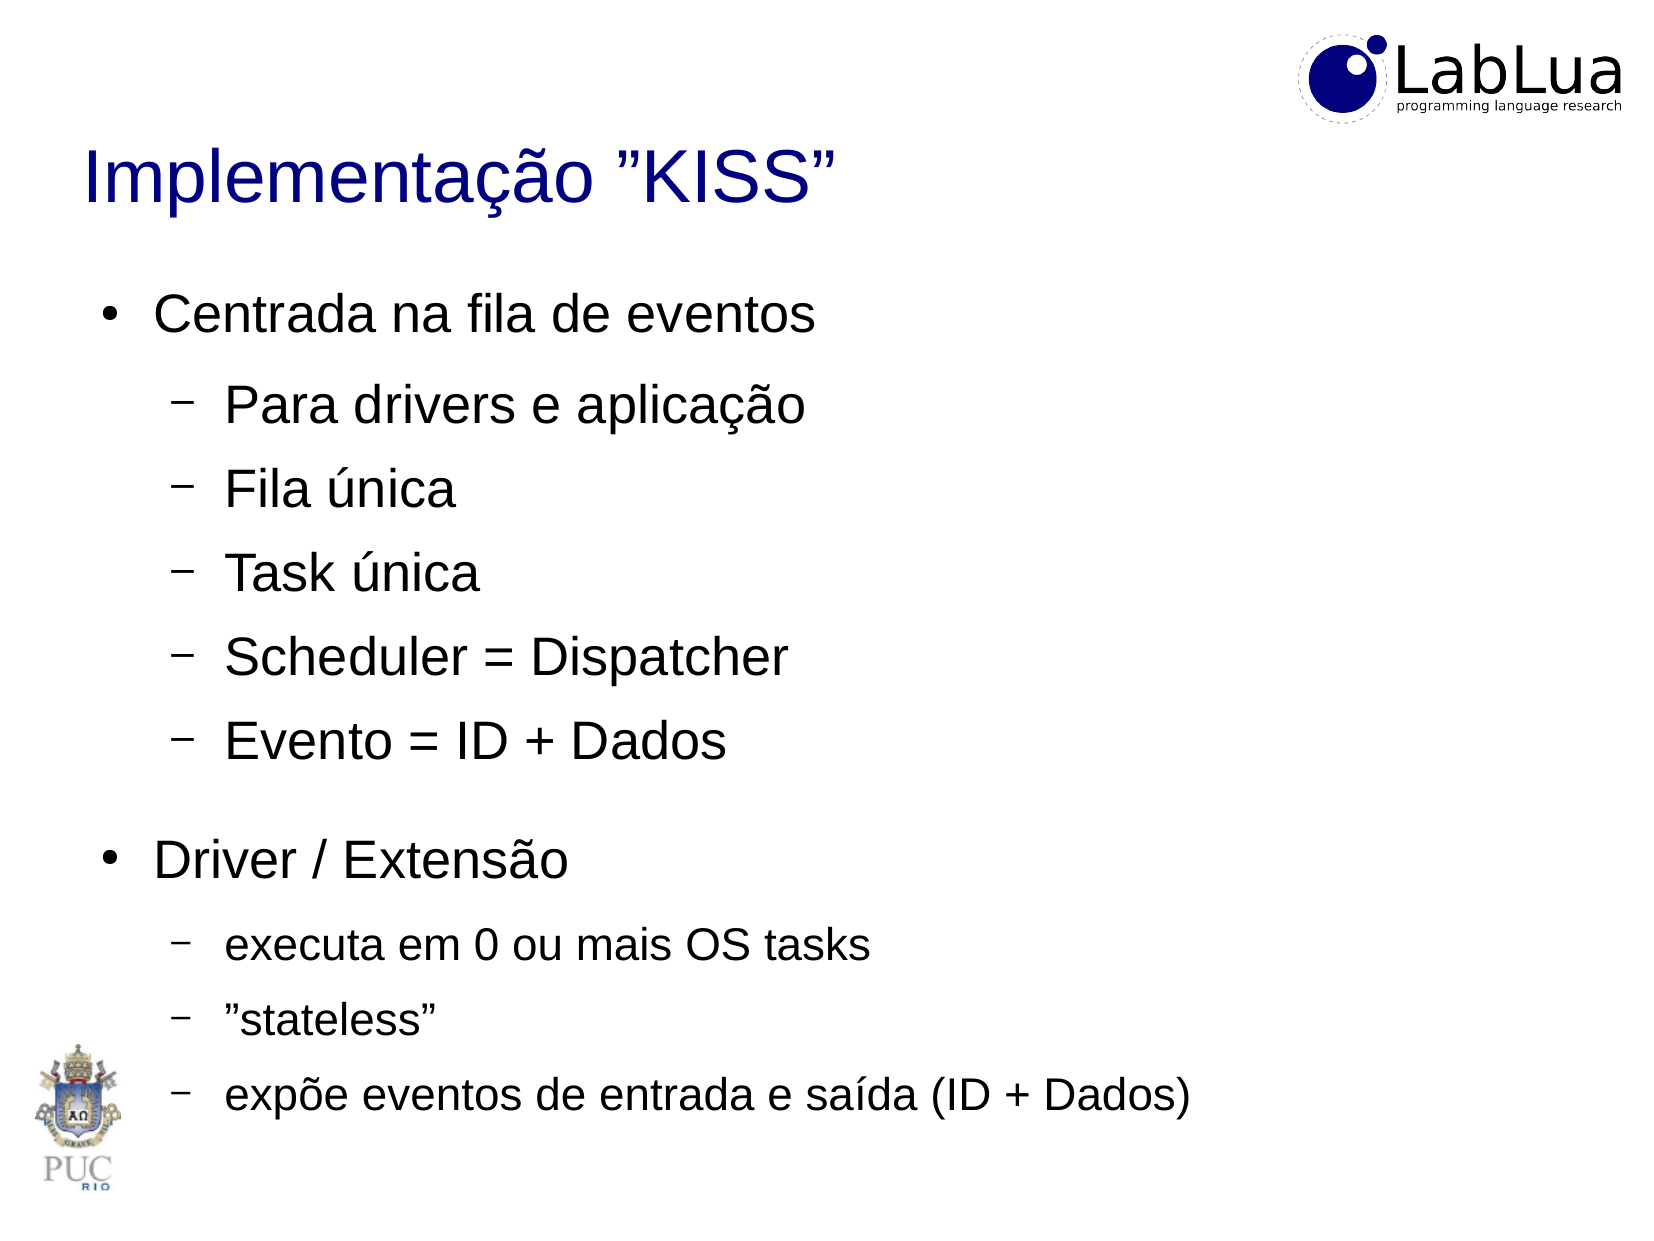

# Implementação ”KISS”
Centrada na fila de eventos
Para drivers e aplicação
Fila única
Task única
Scheduler = Dispatcher
Evento = ID + Dados
Driver / Extensão
executa em 0 ou mais OS tasks
”stateless”
expõe eventos de entrada e saída (ID + Dados)